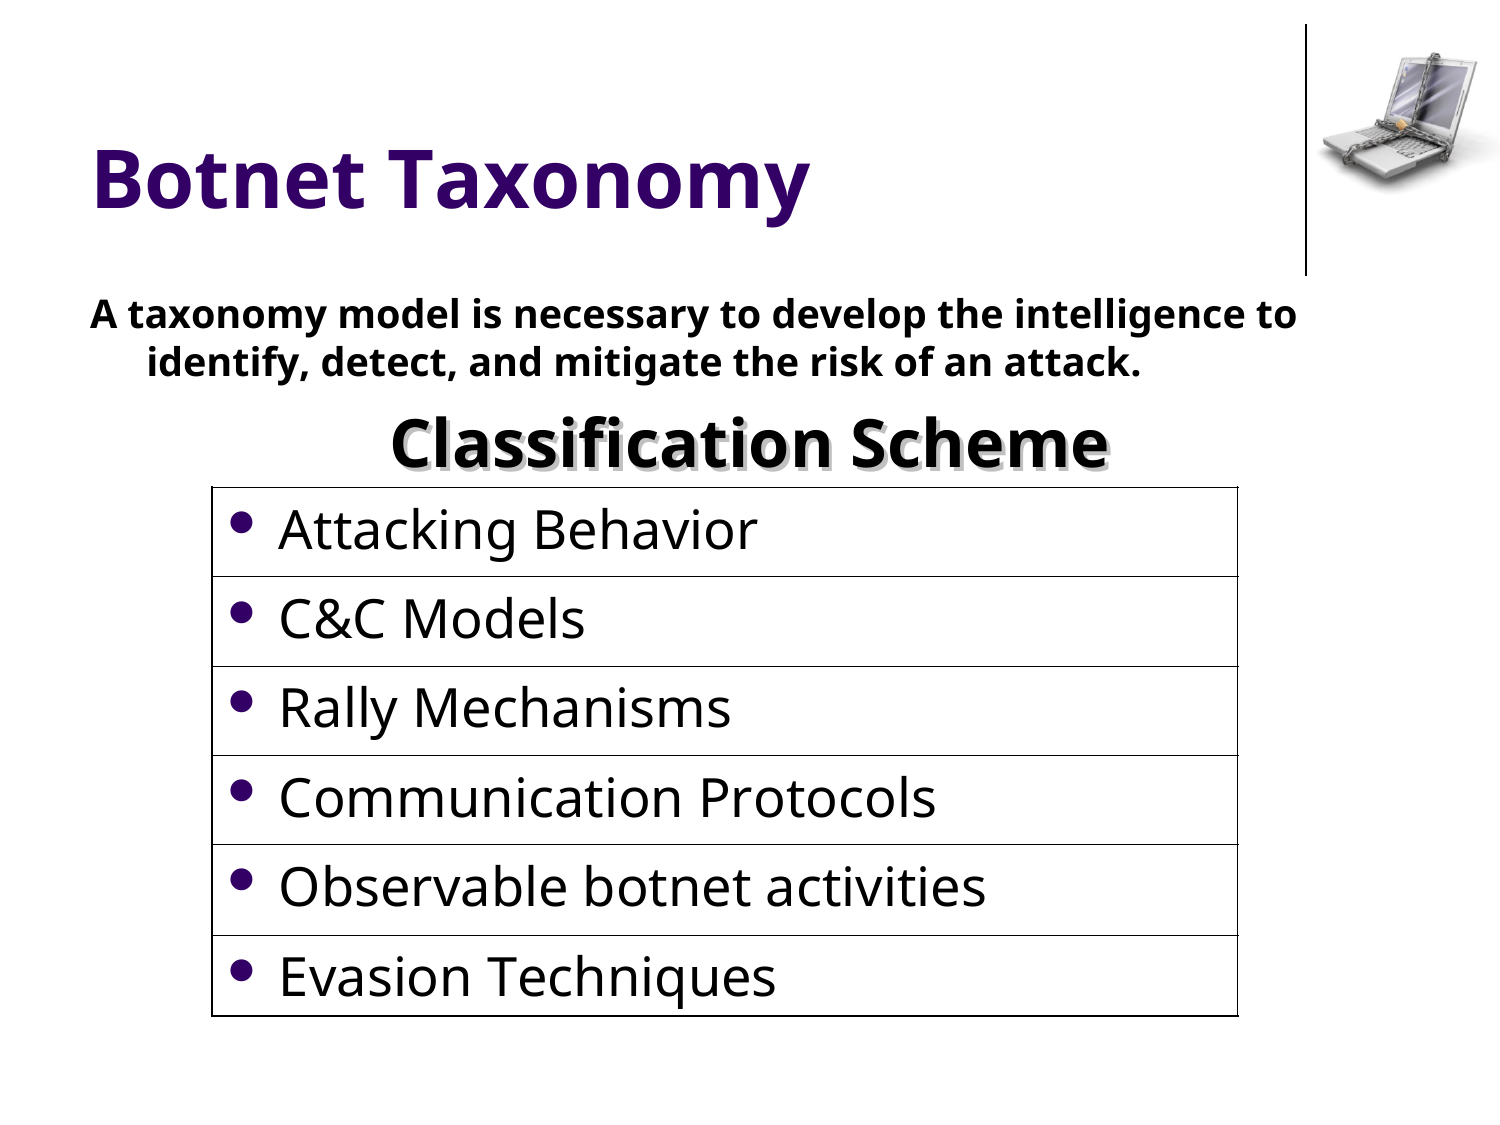

# Botnet Taxonomy
A taxonomy model is necessary to develop the intelligence to identify, detect, and mitigate the risk of an attack.
Classification Scheme
| Attacking Behavior |
| --- |
| C&C Models |
| Rally Mechanisms |
| Communication Protocols |
| Observable botnet activities |
| Evasion Techniques |